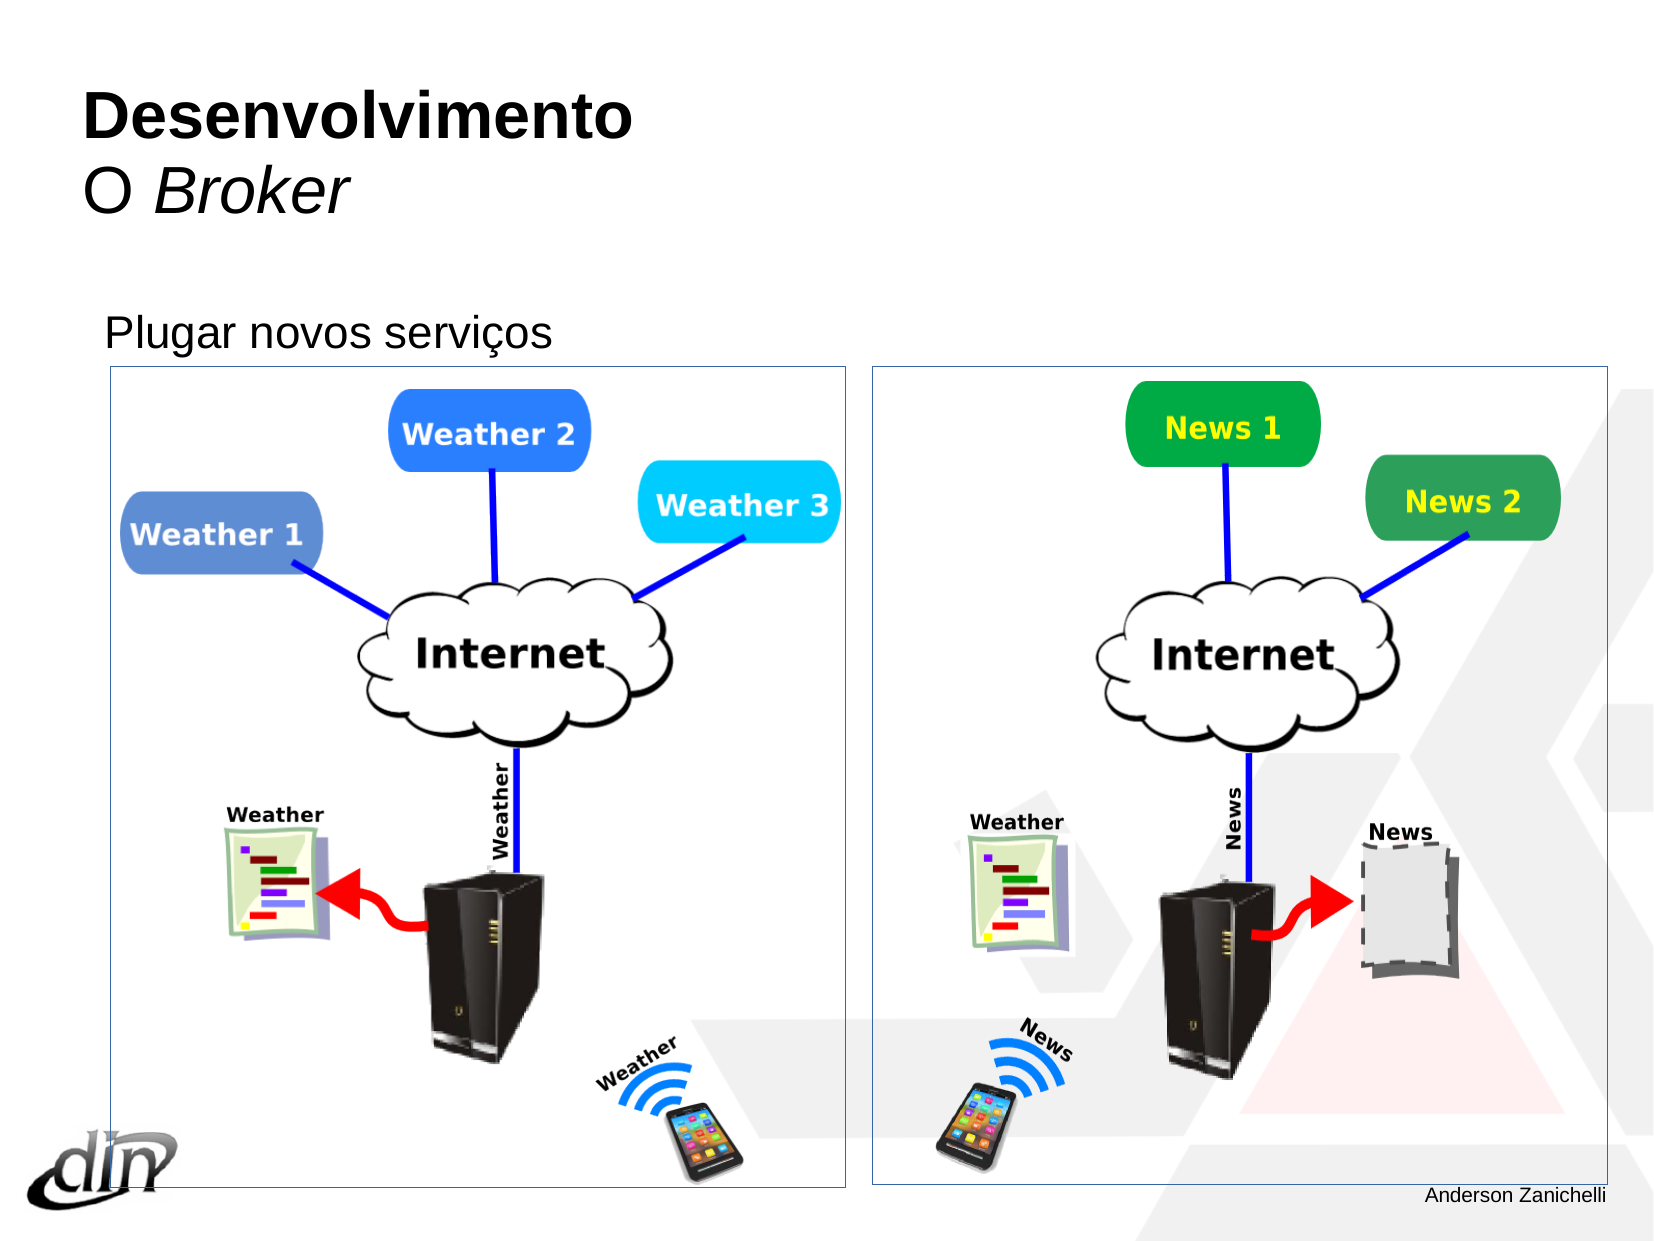

# Desenvolvimento O Broker
Plugar novos serviços
Anderson Zanichelli